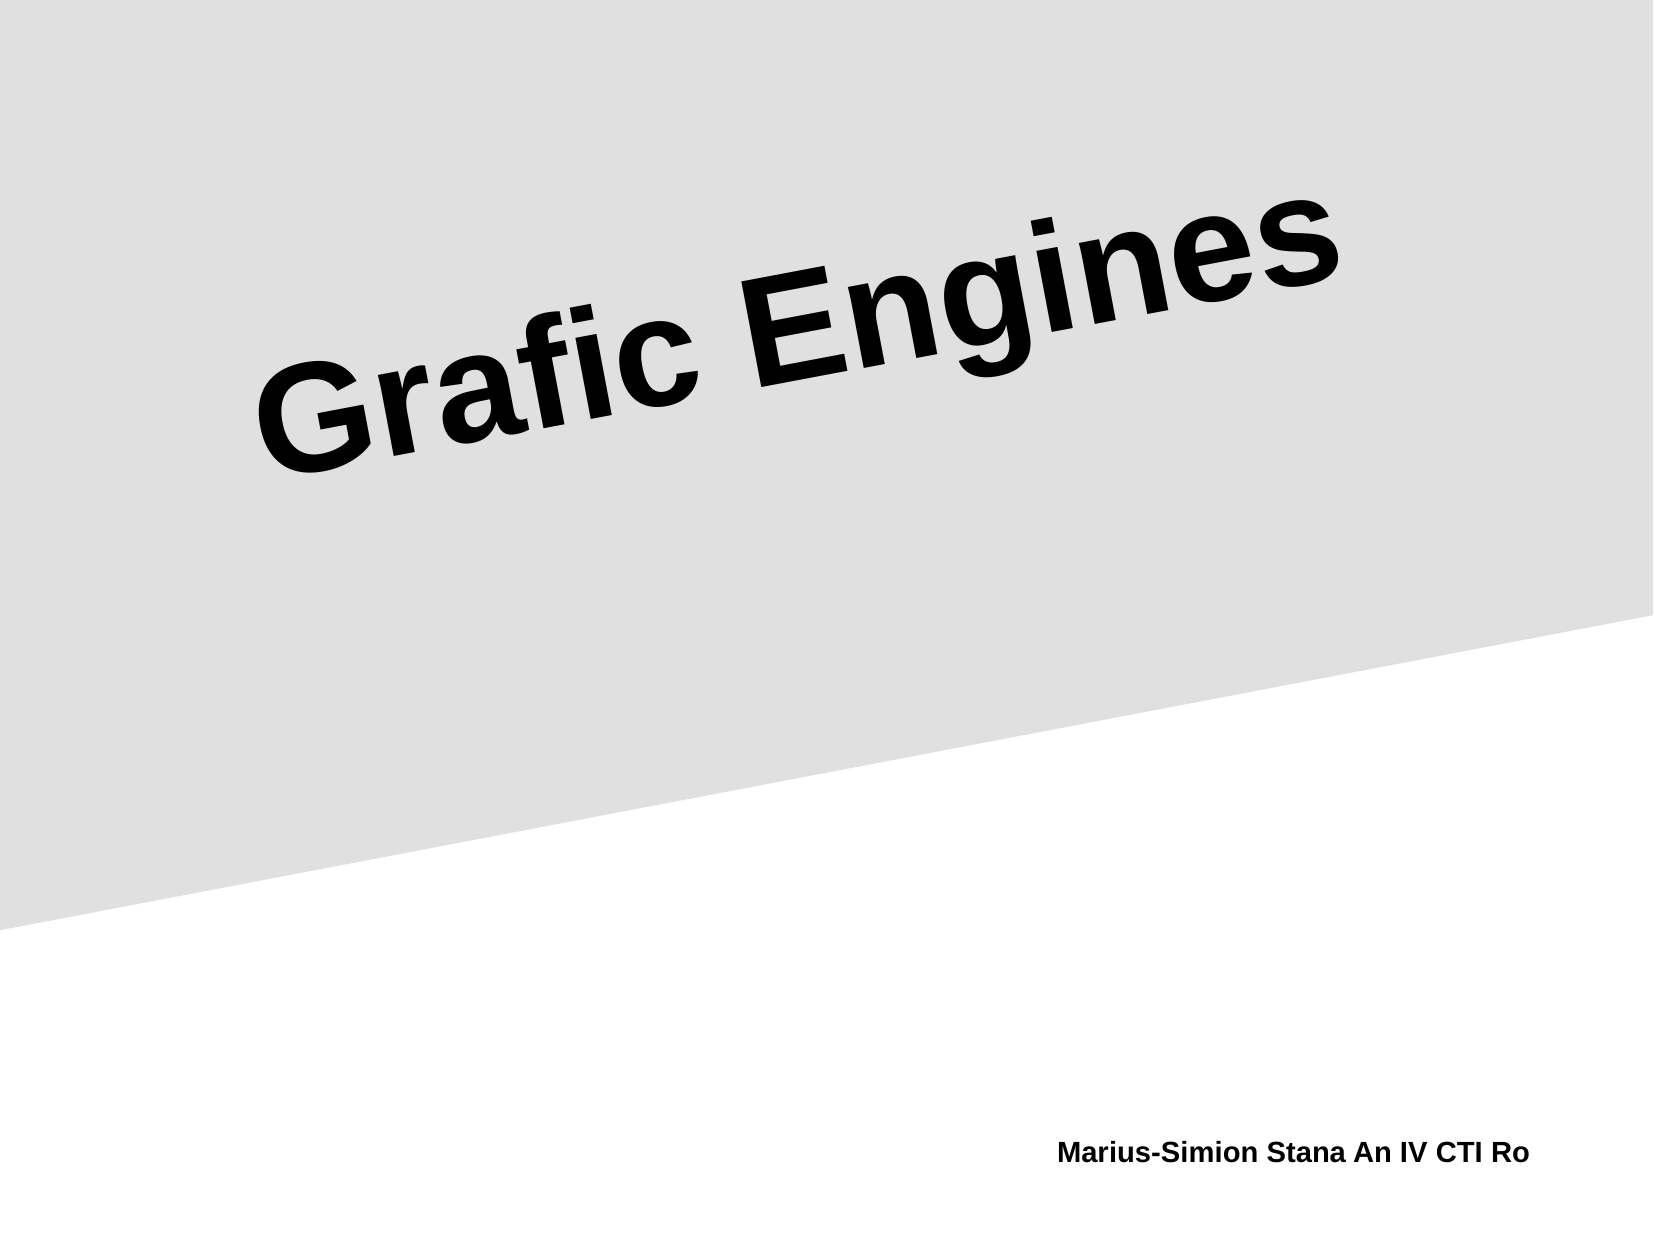

# Grafic Engines
Marius-Simion Stana An IV CTI Ro